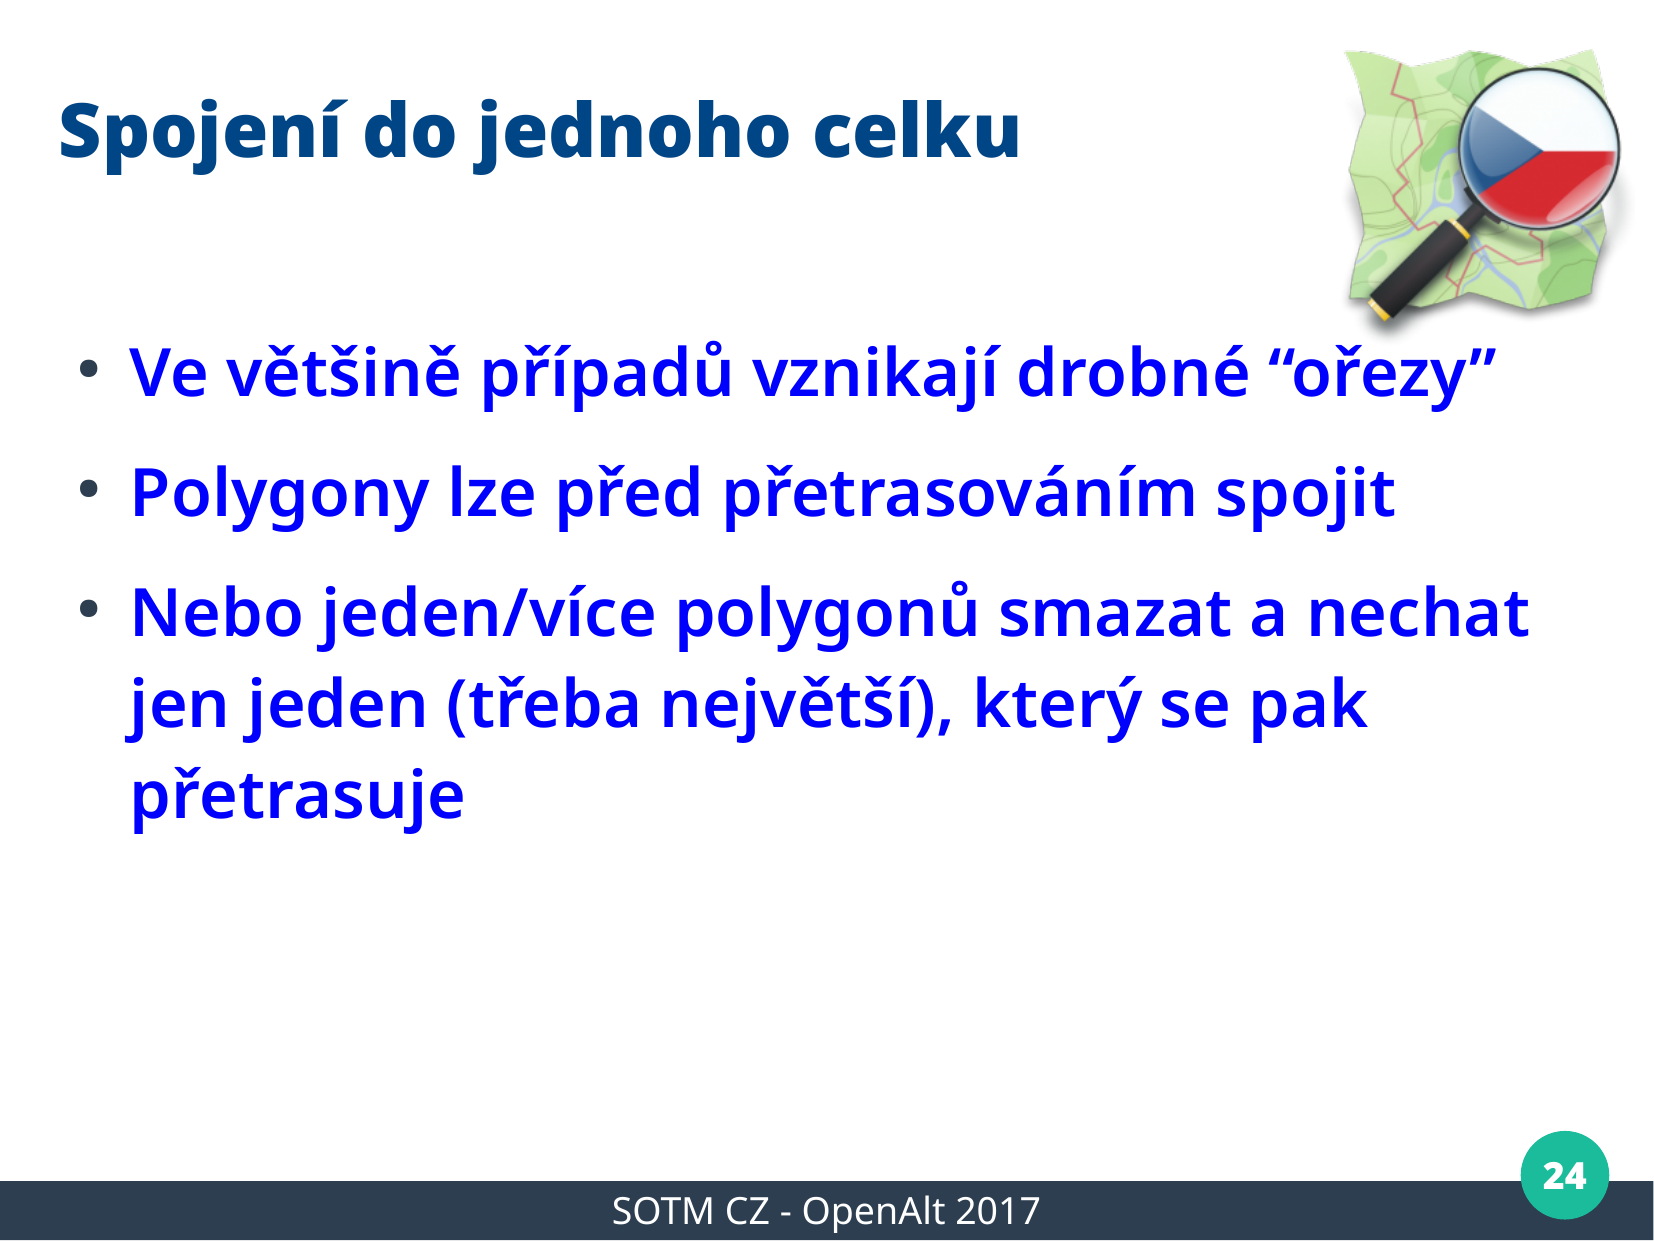

# Spojení do jednoho celku
Ve většině případů vznikají drobné “ořezy”
Polygony lze před přetrasováním spojit
Nebo jeden/více polygonů smazat a nechat jen jeden (třeba největší), který se pak přetrasuje
24
SOTM CZ - OpenAlt 2017